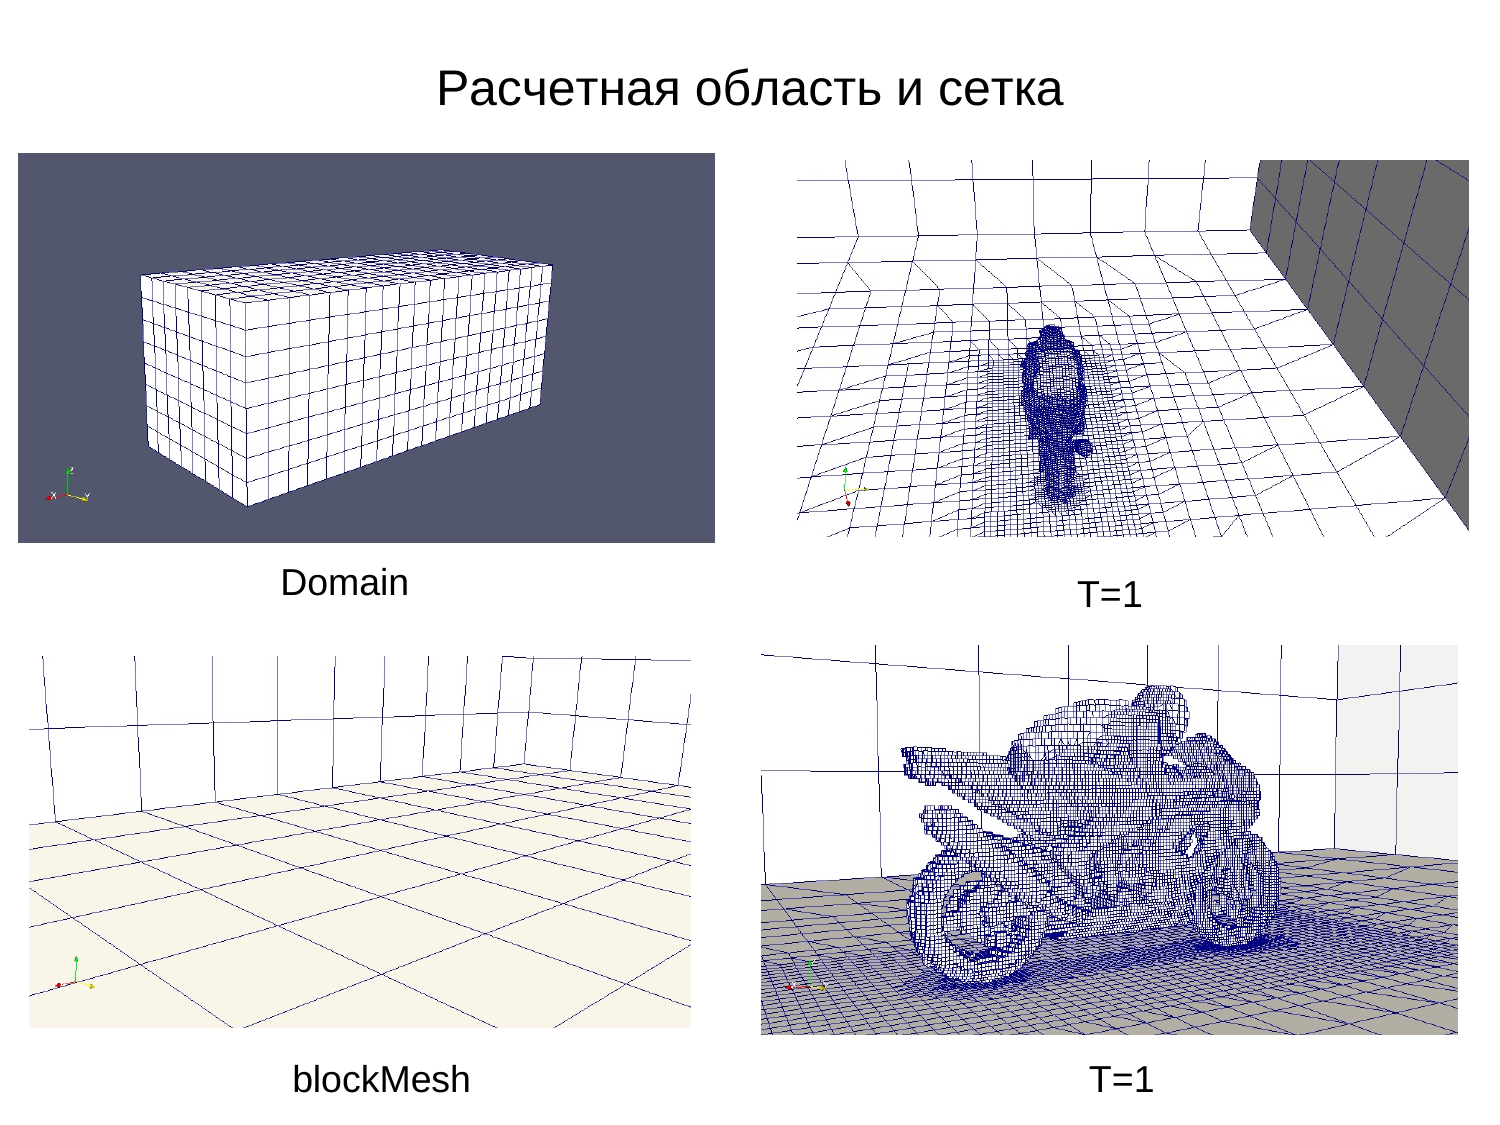

# Расчетная область и сетка
Domain
 T=1
blockMesh
 T=1